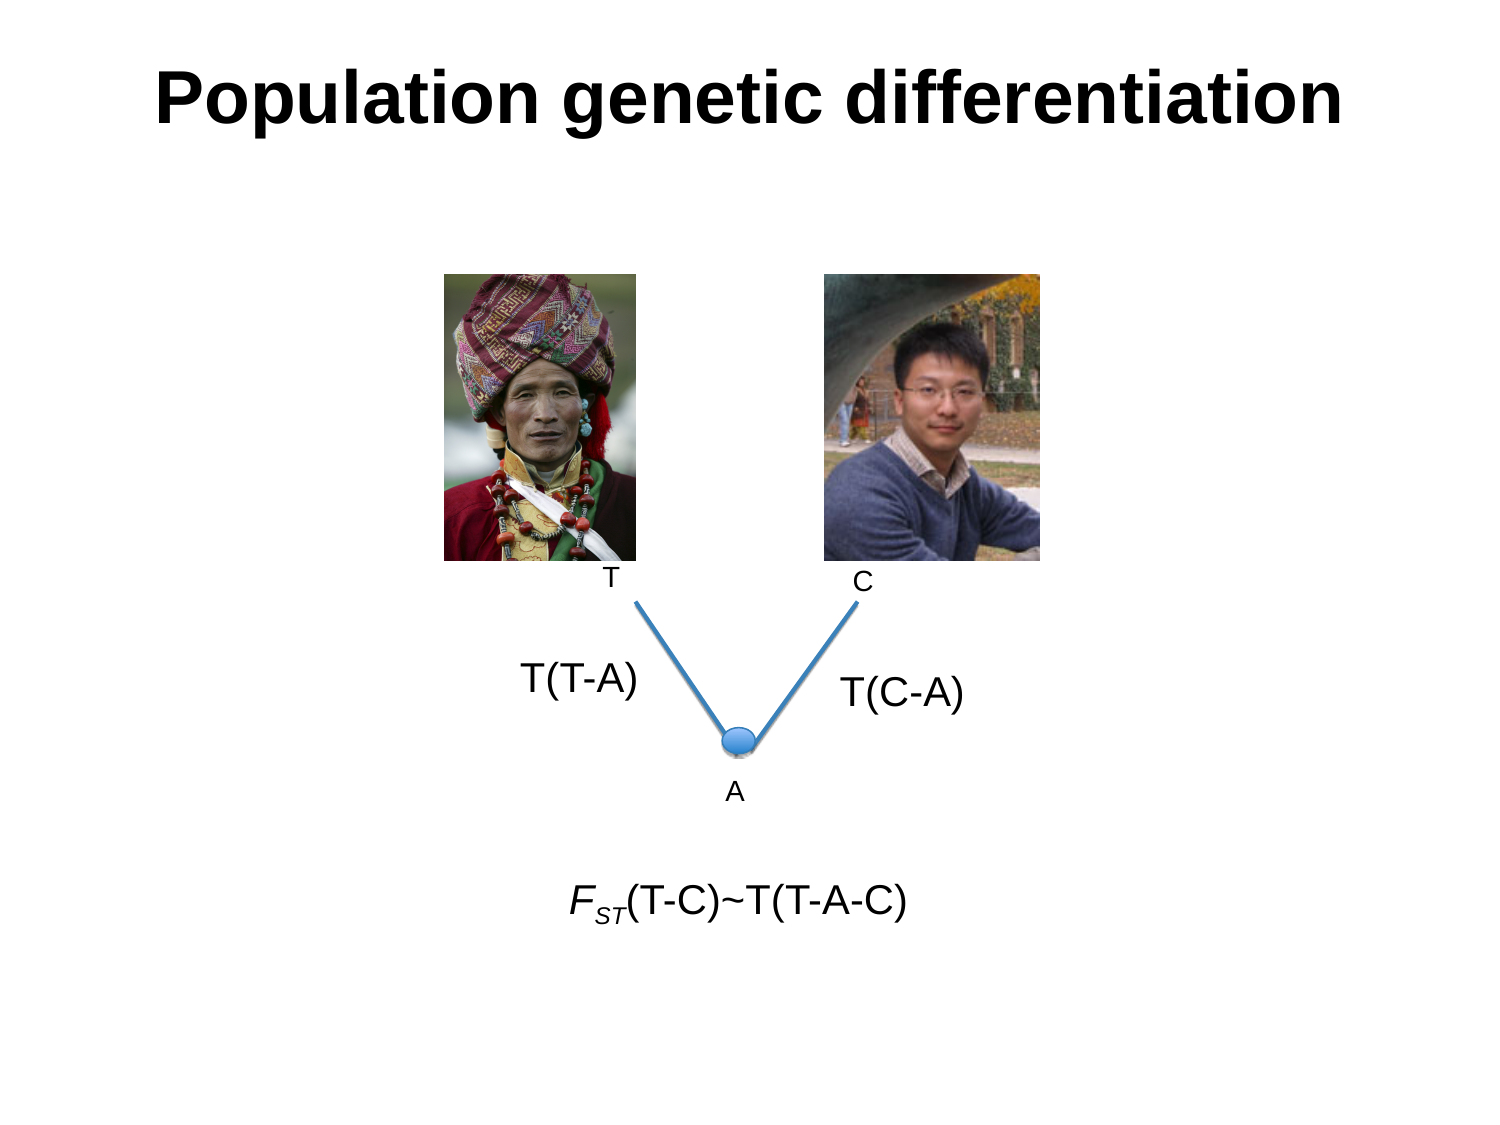

Population genetic differentiation
#
T
C
T(T-A)
T(C-A)
A
FST(T-C)~T(T-A-C)